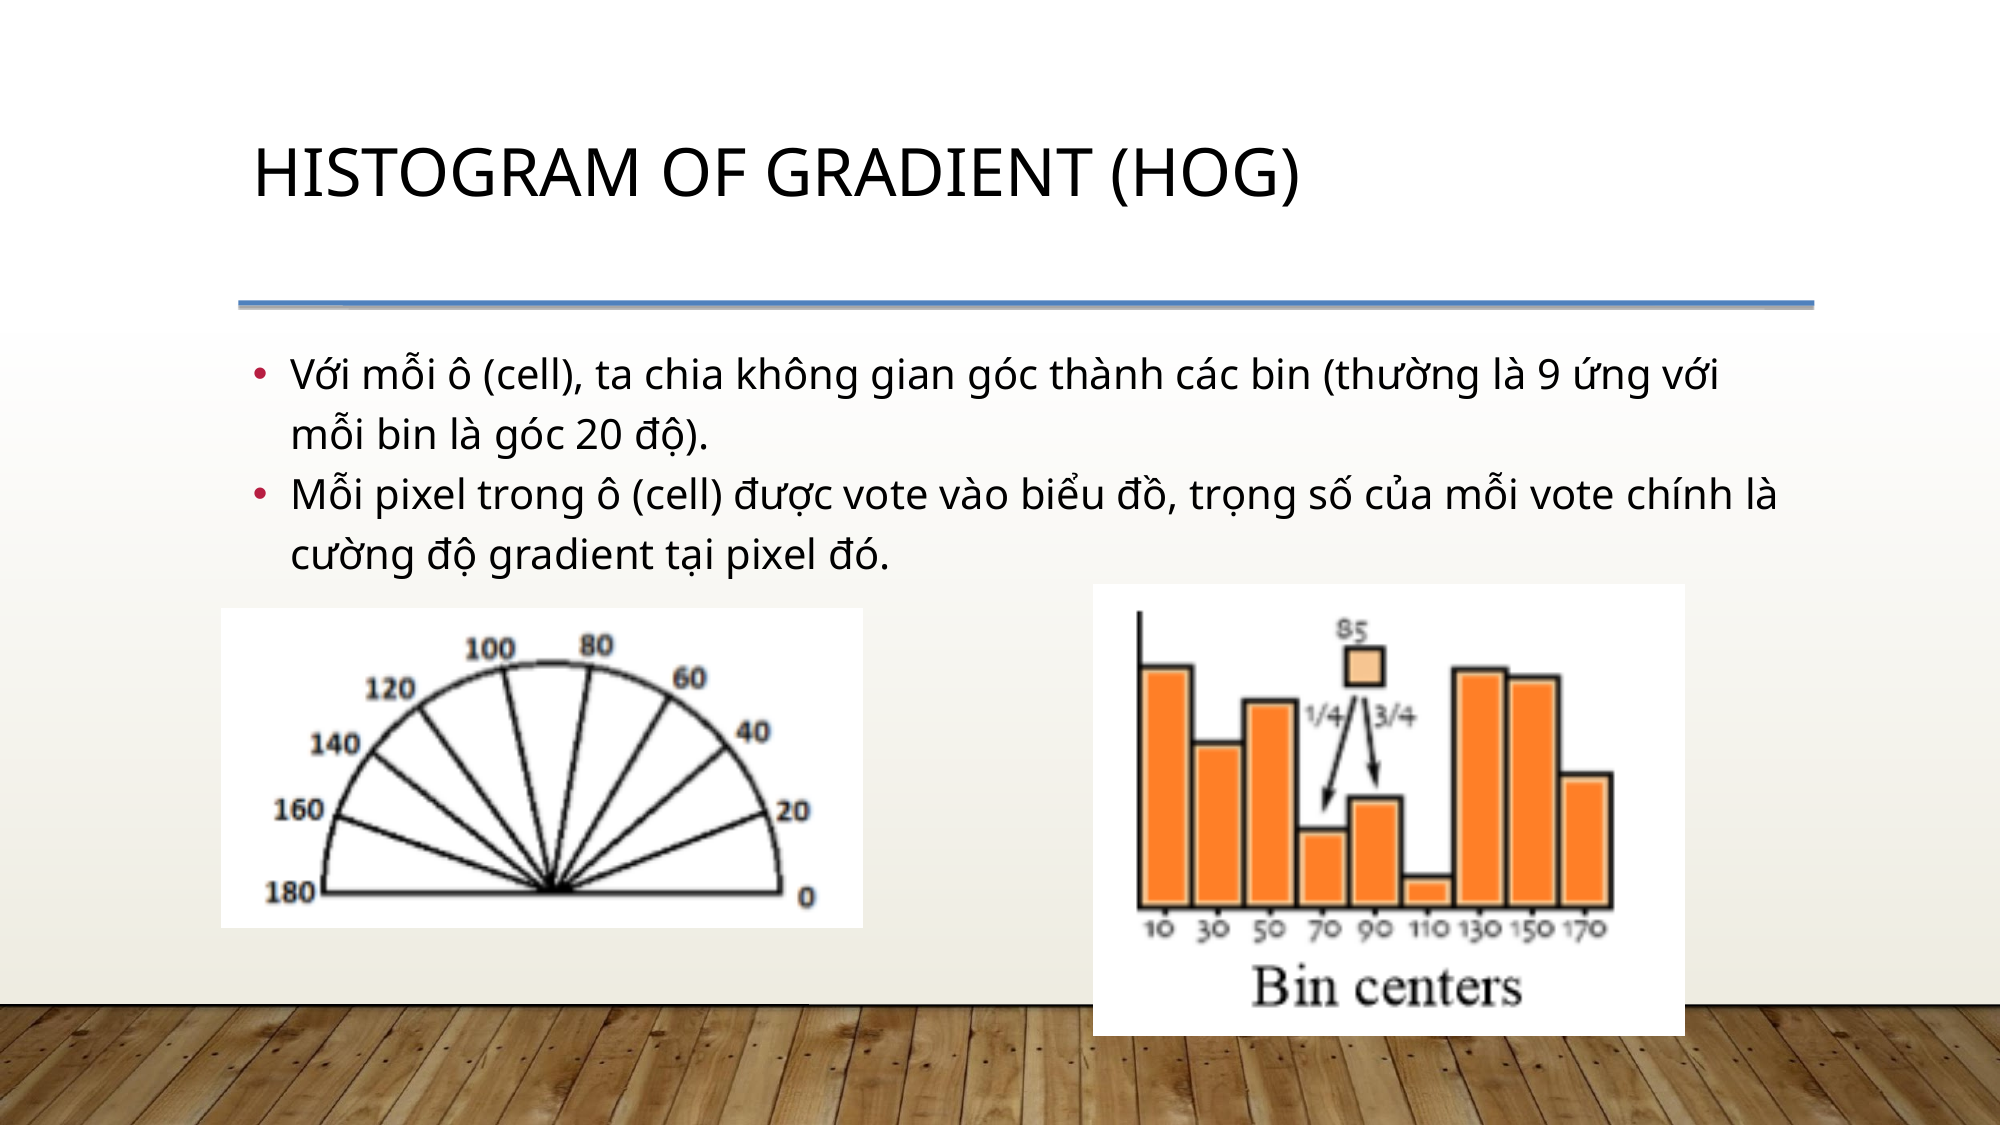

HISTOGRAM OF GRADIENT (HOG)
Với mỗi ô (cell), ta chia không gian góc thành các bin (thường là 9 ứng với mỗi bin là góc 20 độ).
Mỗi pixel trong ô (cell) được vote vào biểu đồ, trọng số của mỗi vote chính là cường độ gradient tại pixel đó.